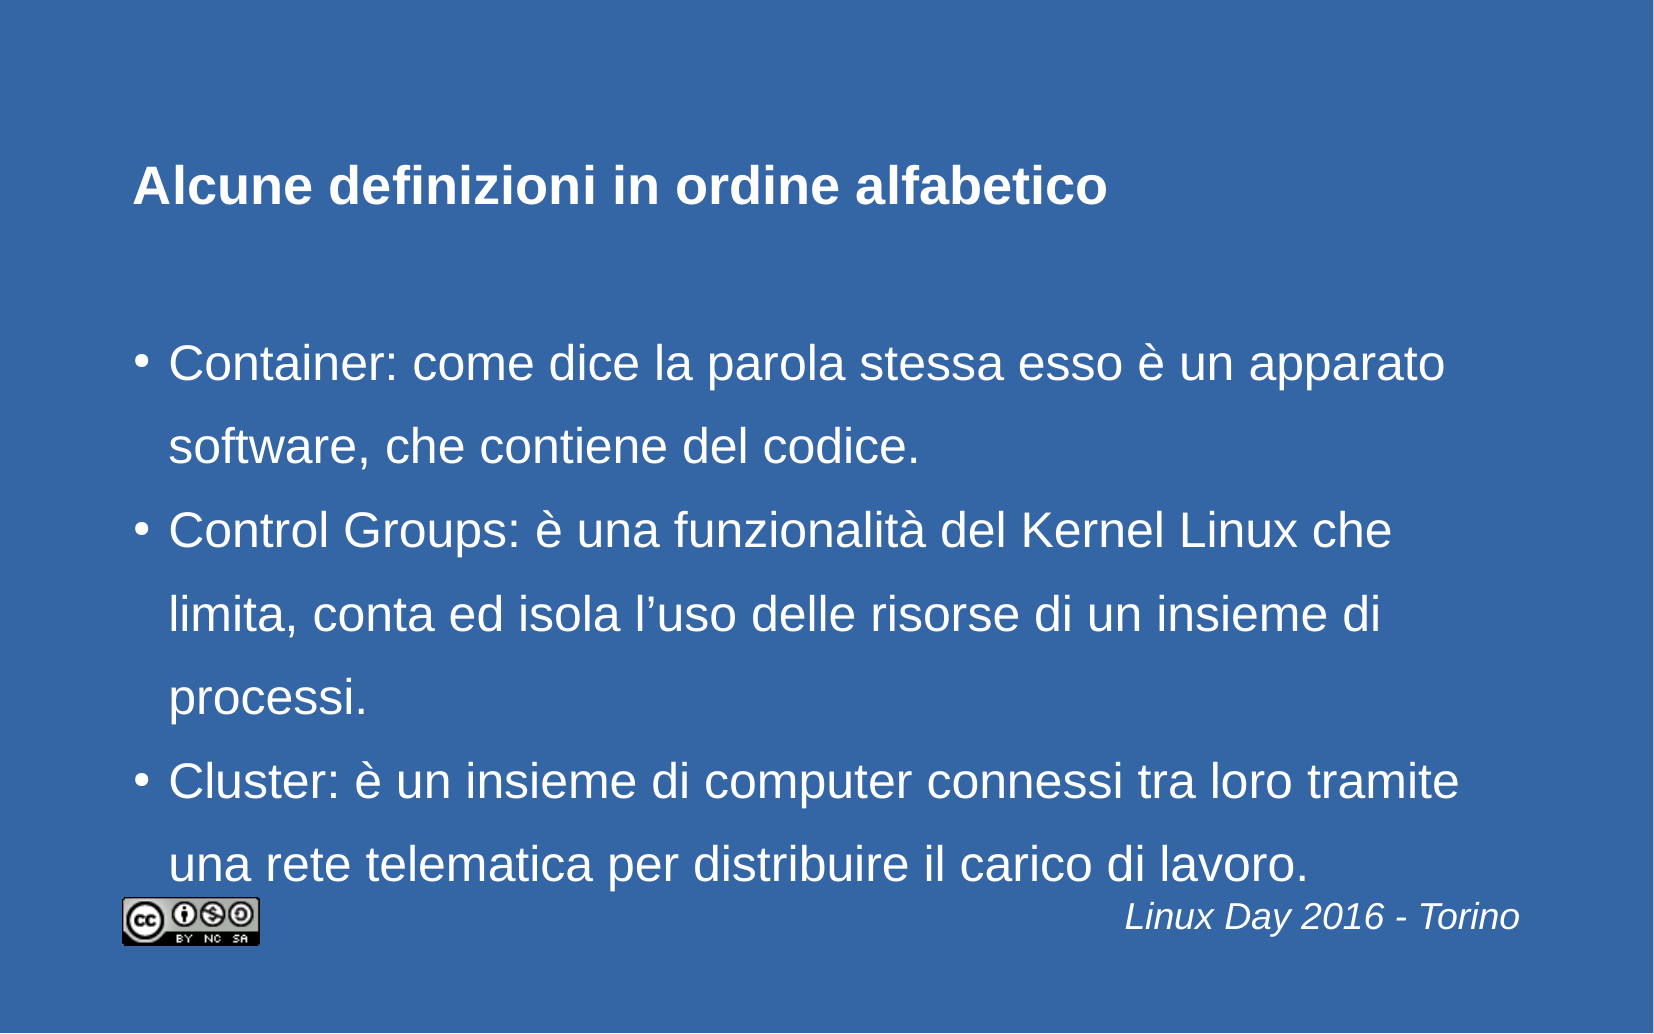

Alcune definizioni in ordine alfabetico
Container: come dice la parola stessa esso è un apparato software, che contiene del codice.
Control Groups: è una funzionalità del Kernel Linux che limita, conta ed isola l’uso delle risorse di un insieme di processi.
Cluster: è un insieme di computer connessi tra loro tramite una rete telematica per distribuire il carico di lavoro.
Linux Day 2016 - Torino